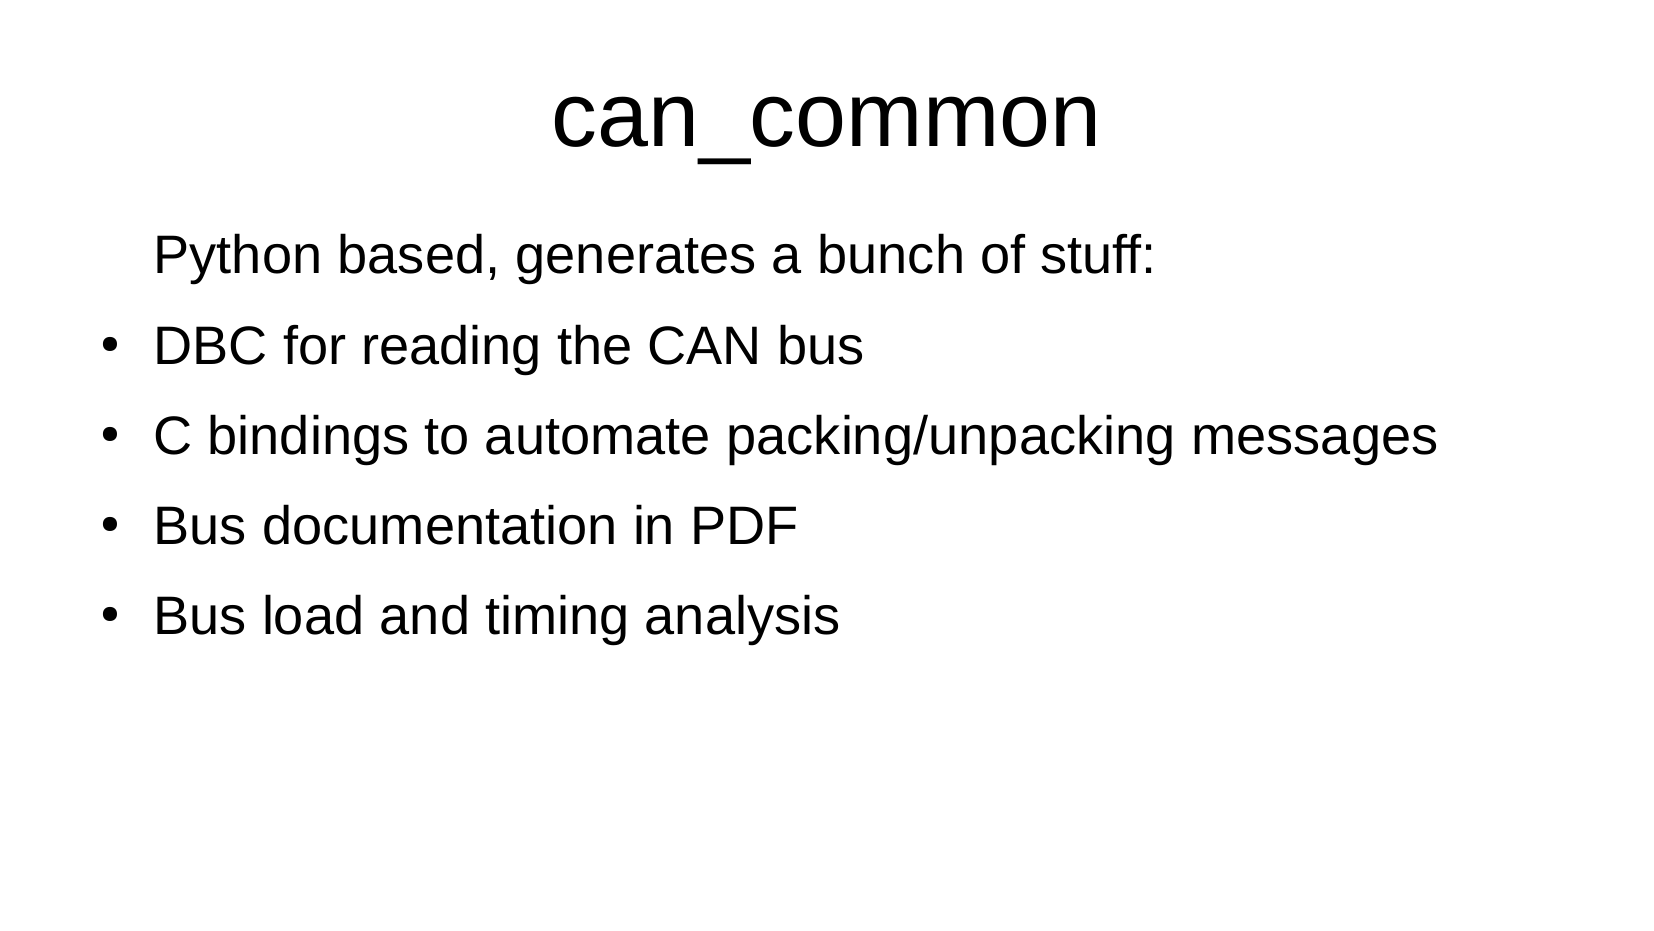

# can_common
Python based, generates a bunch of stuff:
DBC for reading the CAN bus
C bindings to automate packing/unpacking messages
Bus documentation in PDF
Bus load and timing analysis